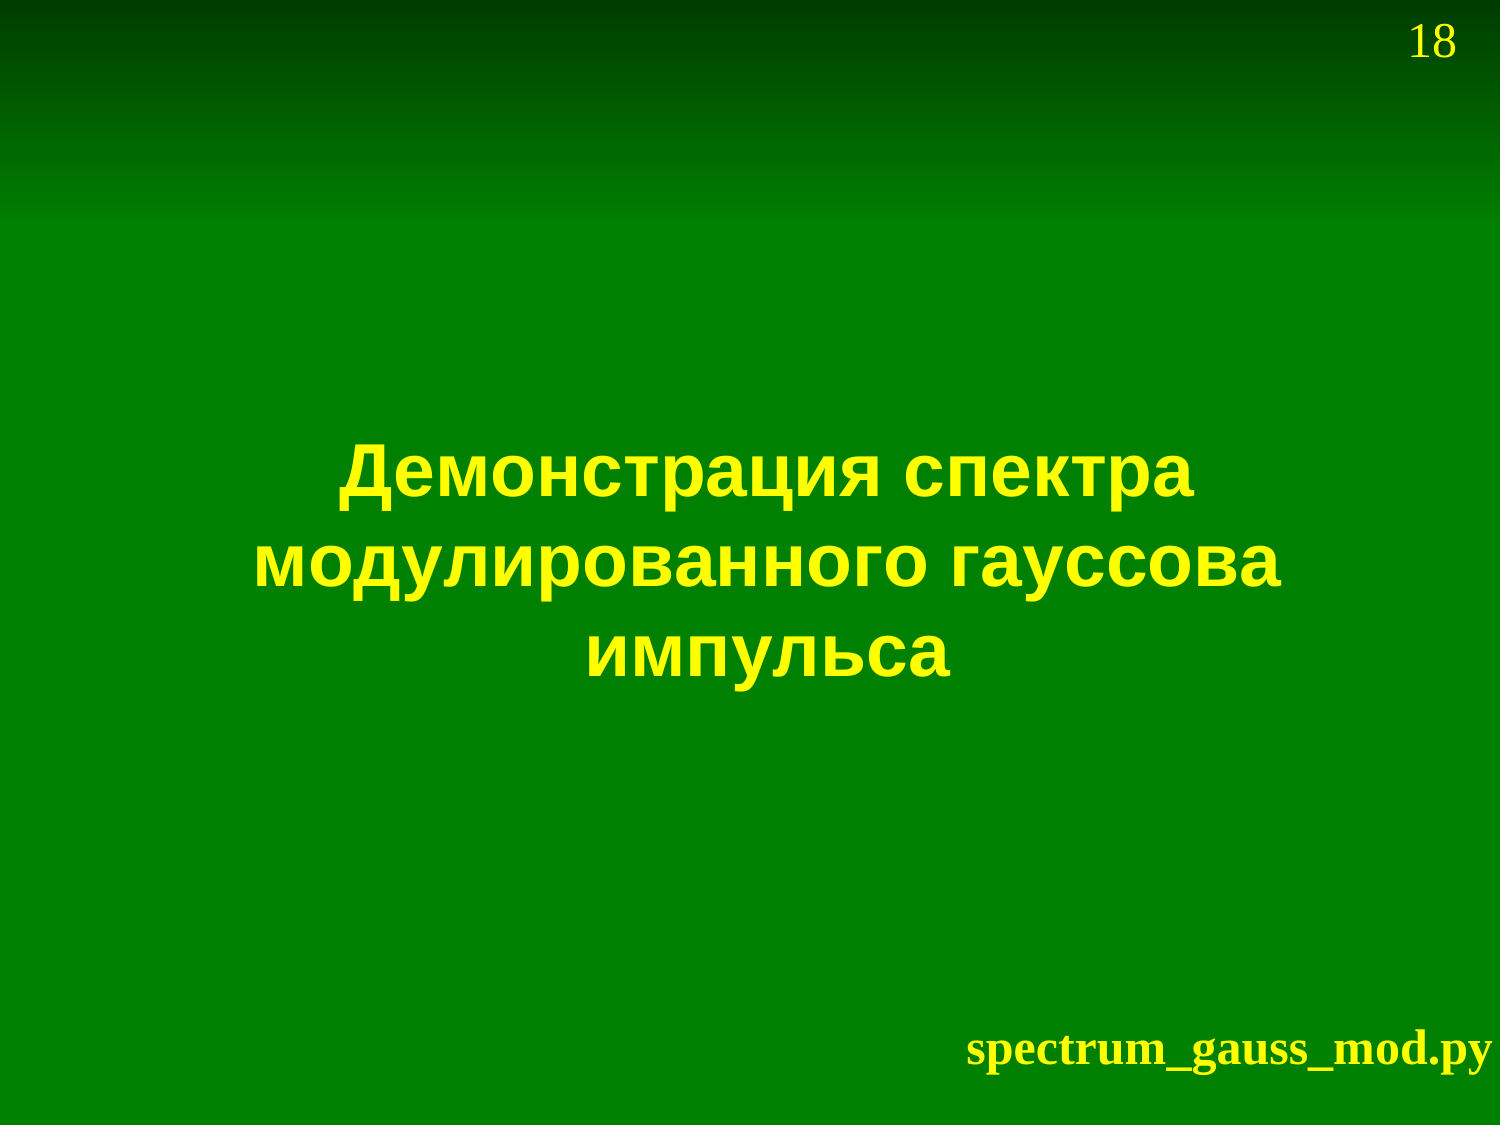

# Демонстрация спектра модулированного гауссова импульса
spectrum_gauss_mod.py